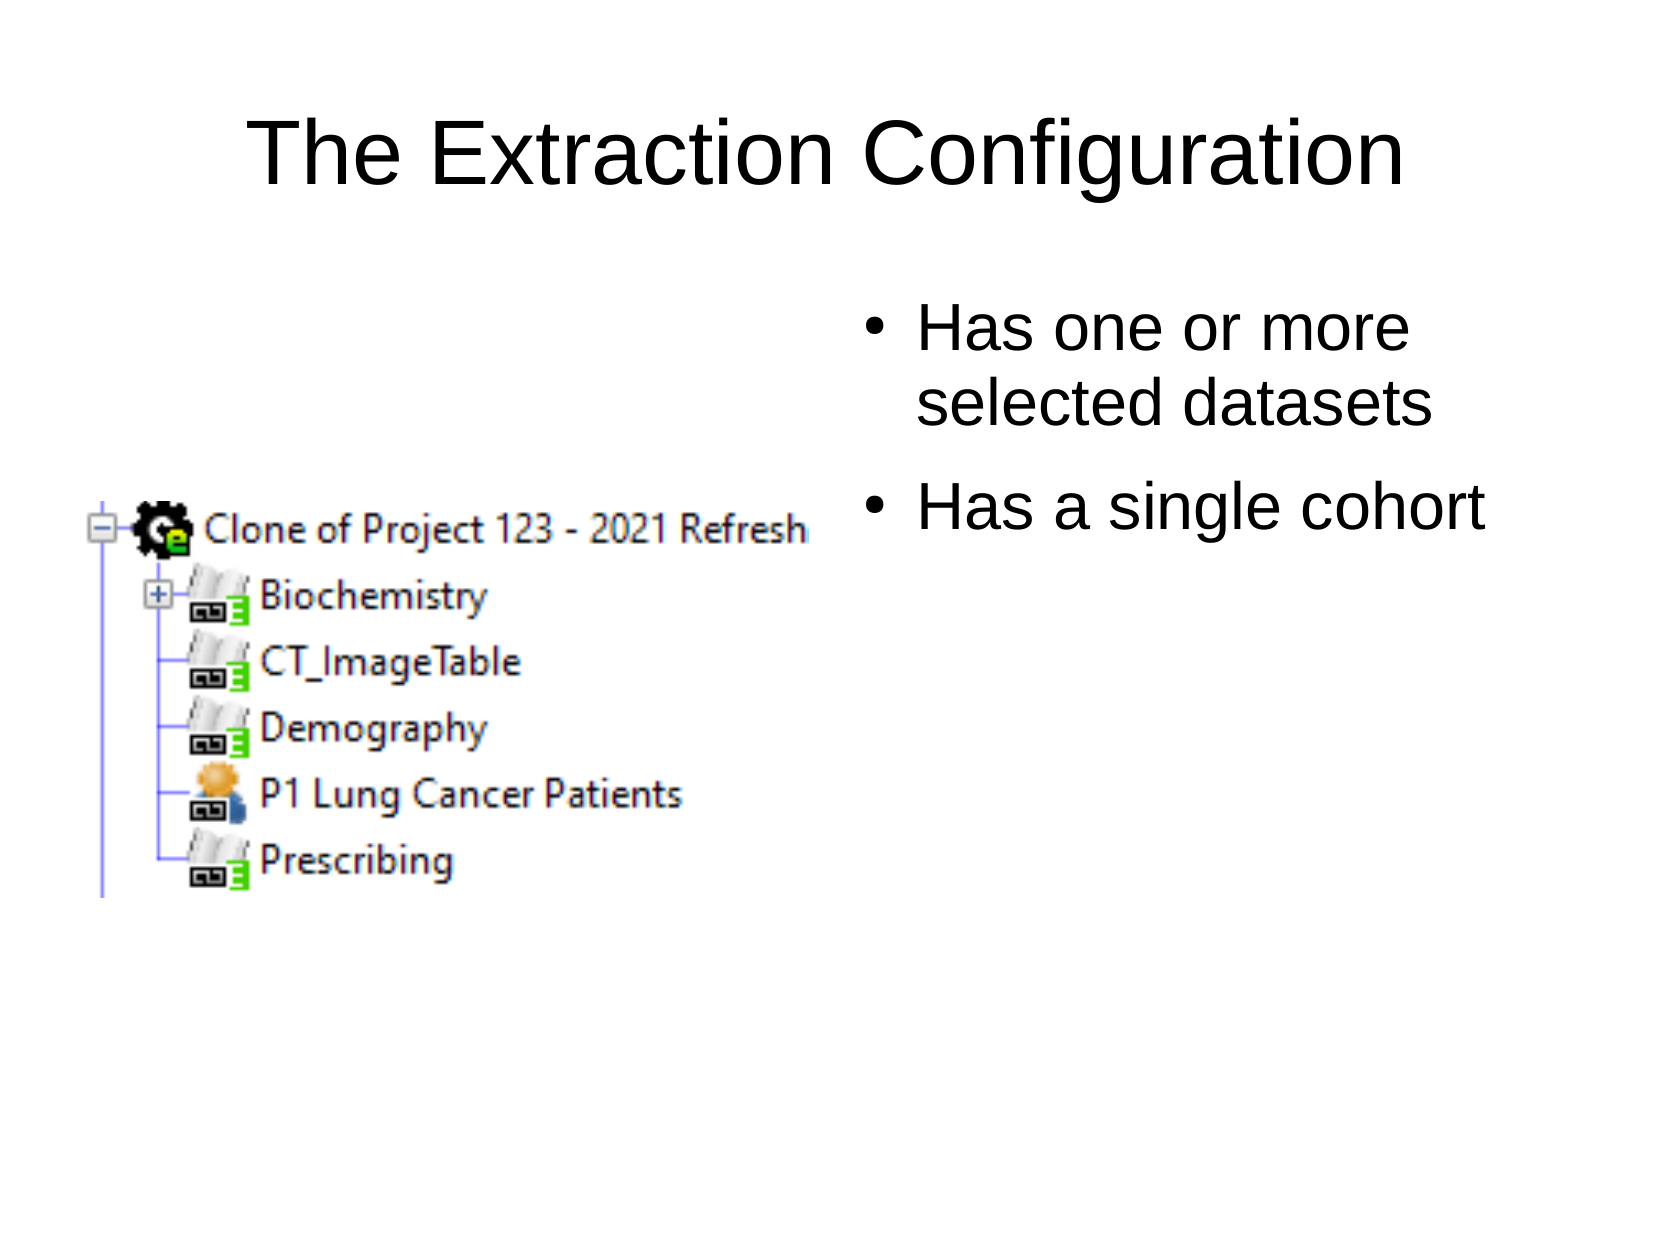

# The Extraction Configuration
Has one or more selected datasets
Has a single cohort